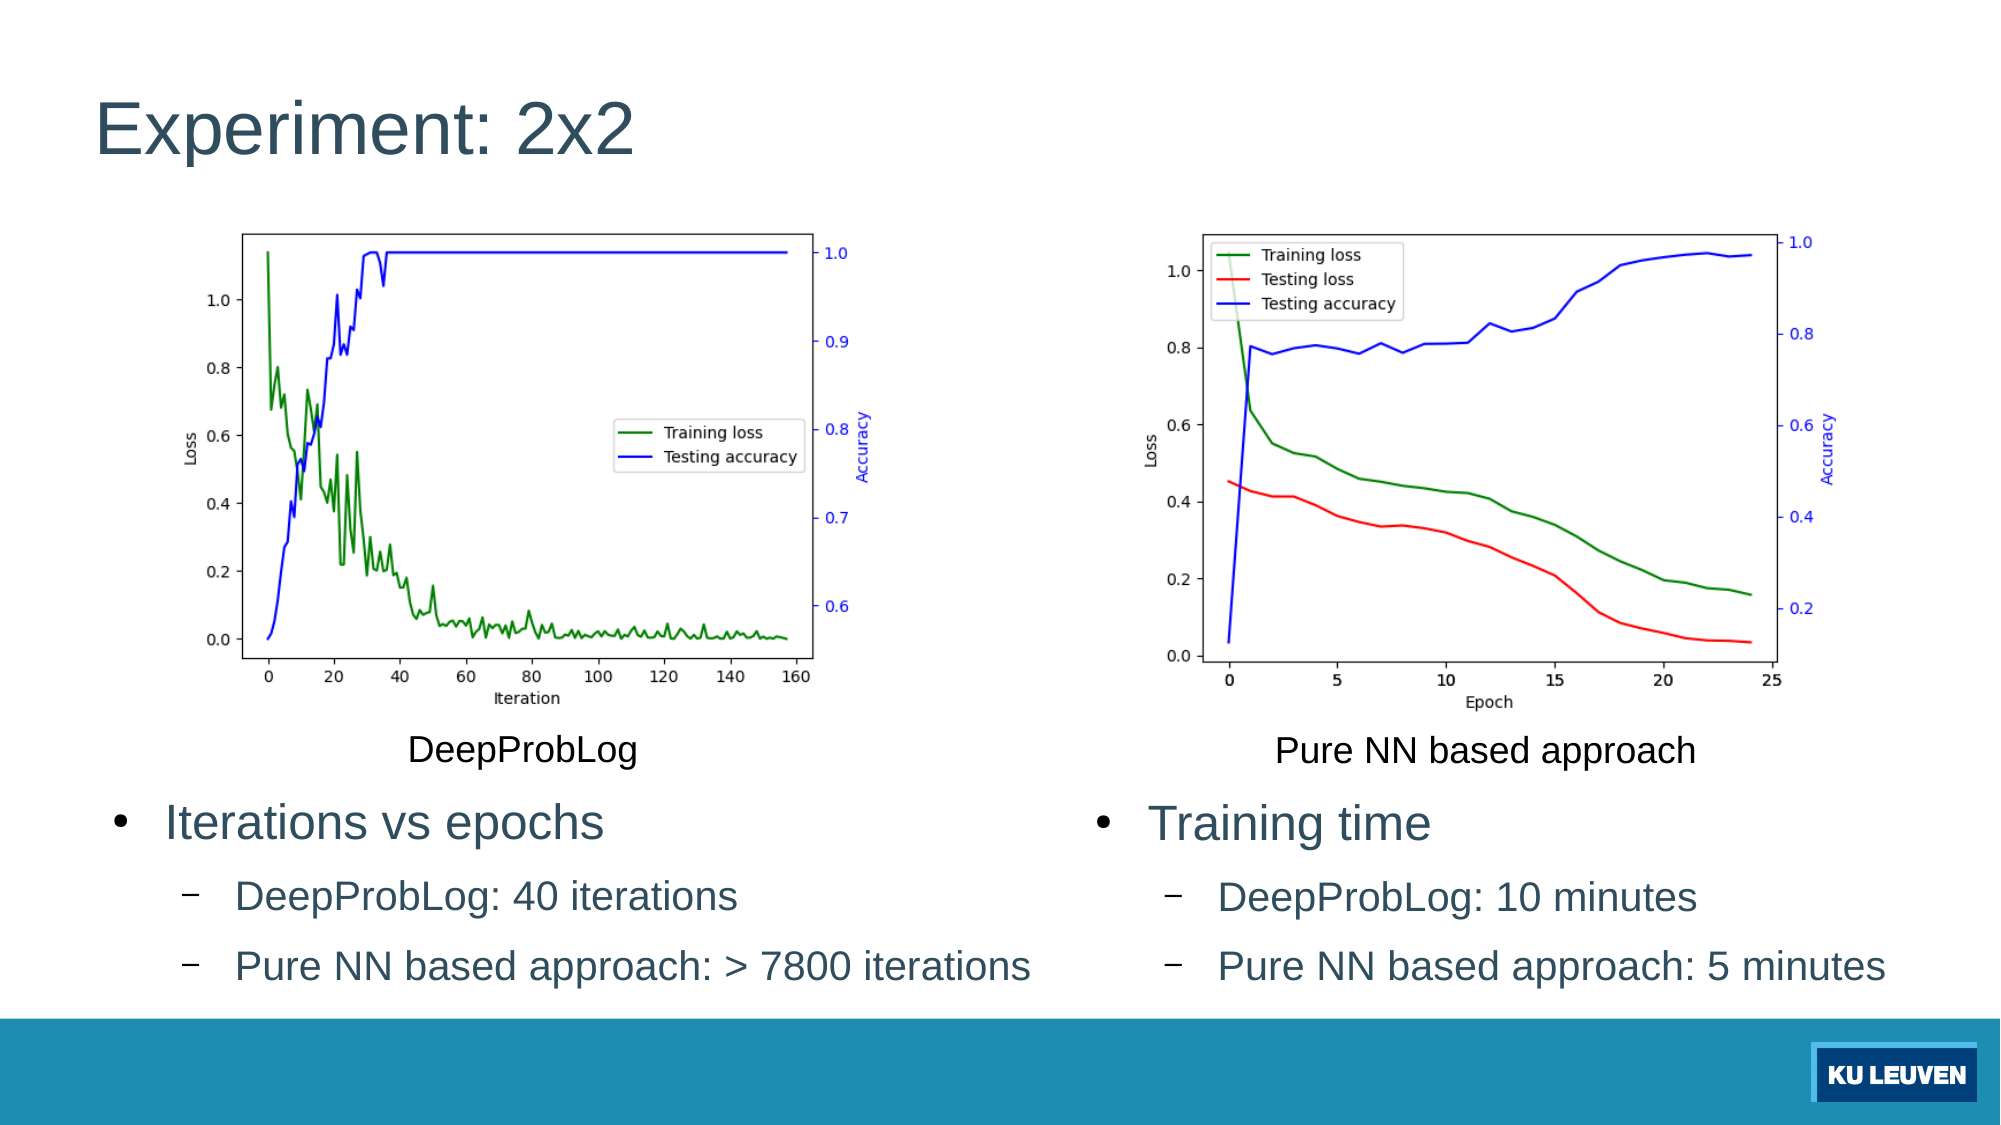

# Experiment: 2x2
DeepProbLog
Pure NN based approach
Iterations vs epochs
DeepProbLog: 40 iterations
Pure NN based approach: > 7800 iterations
Training time
DeepProbLog: 10 minutes
Pure NN based approach: 5 minutes